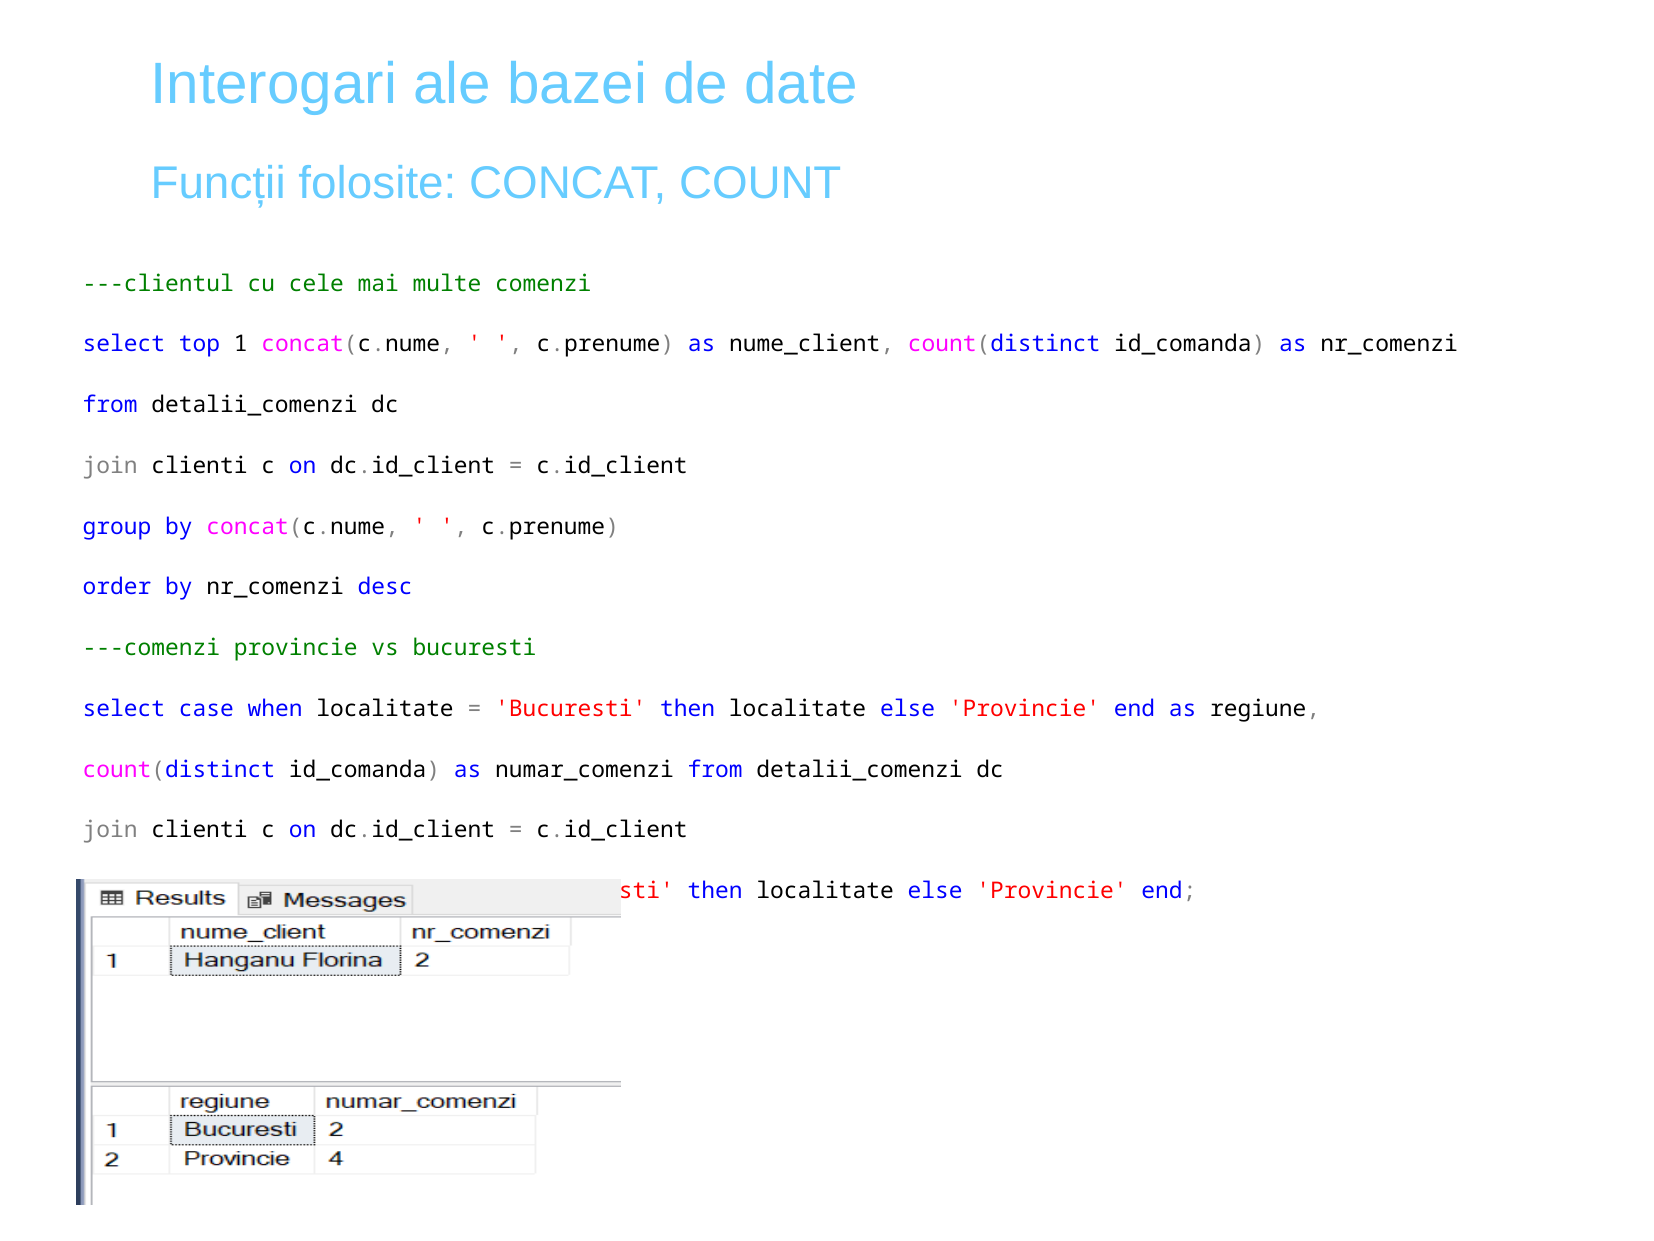

# Interogari ale bazei de date Funcții folosite: CONCAT, COUNT
---clientul cu cele mai multe comenzi
select top 1 concat(c.nume, ' ', c.prenume) as nume_client, count(distinct id_comanda) as nr_comenzi
from detalii_comenzi dc
join clienti c on dc.id_client = c.id_client
group by concat(c.nume, ' ', c.prenume)
order by nr_comenzi desc
---comenzi provincie vs bucuresti
select case when localitate = 'Bucuresti' then localitate else 'Provincie' end as regiune,
count(distinct id_comanda) as numar_comenzi from detalii_comenzi dc
join clienti c on dc.id_client = c.id_client
group by case when localitate = 'Bucuresti' then localitate else 'Provincie' end;